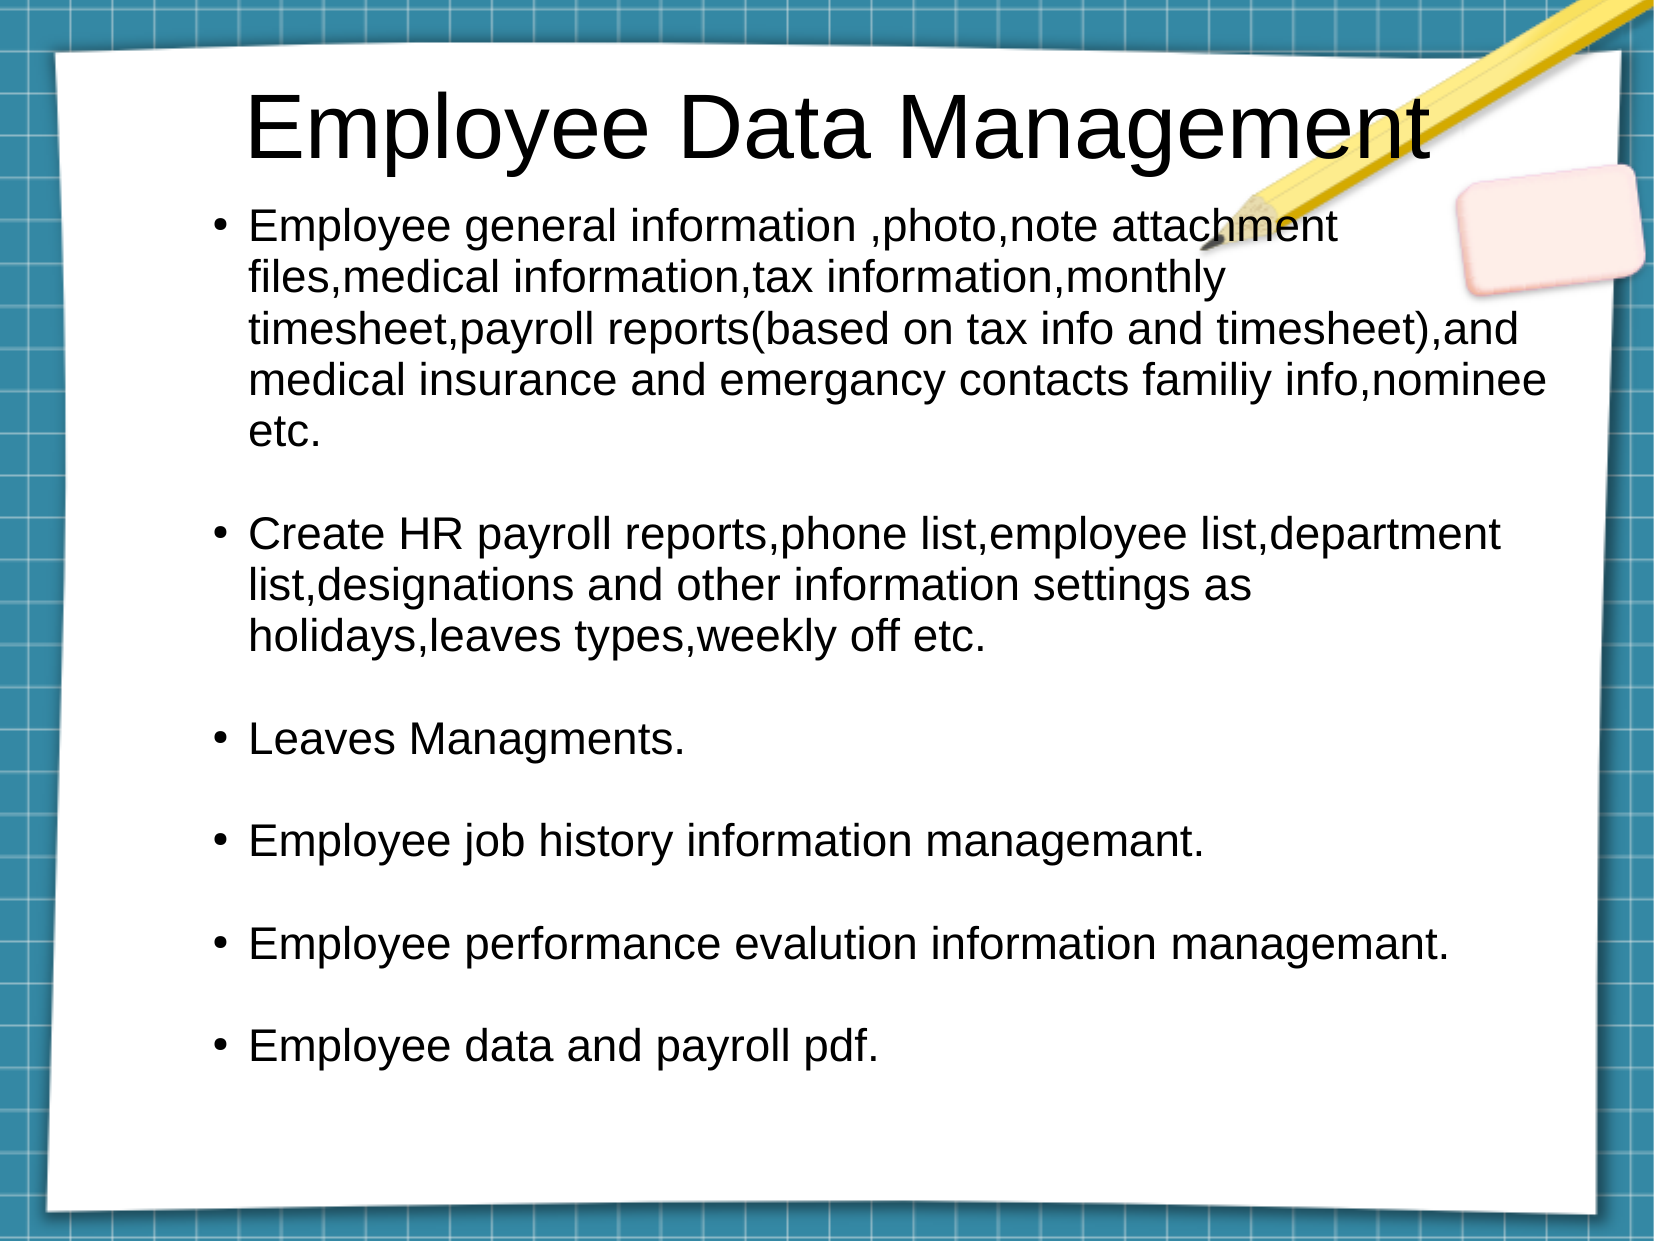

# Employee Data Management
Employee general information ,photo,note attachment files,medical information,tax information,monthly timesheet,payroll reports(based on tax info and timesheet),and medical insurance and emergancy contacts familiy info,nominee etc.
Create HR payroll reports,phone list,employee list,department list,designations and other information settings as holidays,leaves types,weekly off etc.
Leaves Managments.
Employee job history information managemant.
Employee performance evalution information managemant.
Employee data and payroll pdf.